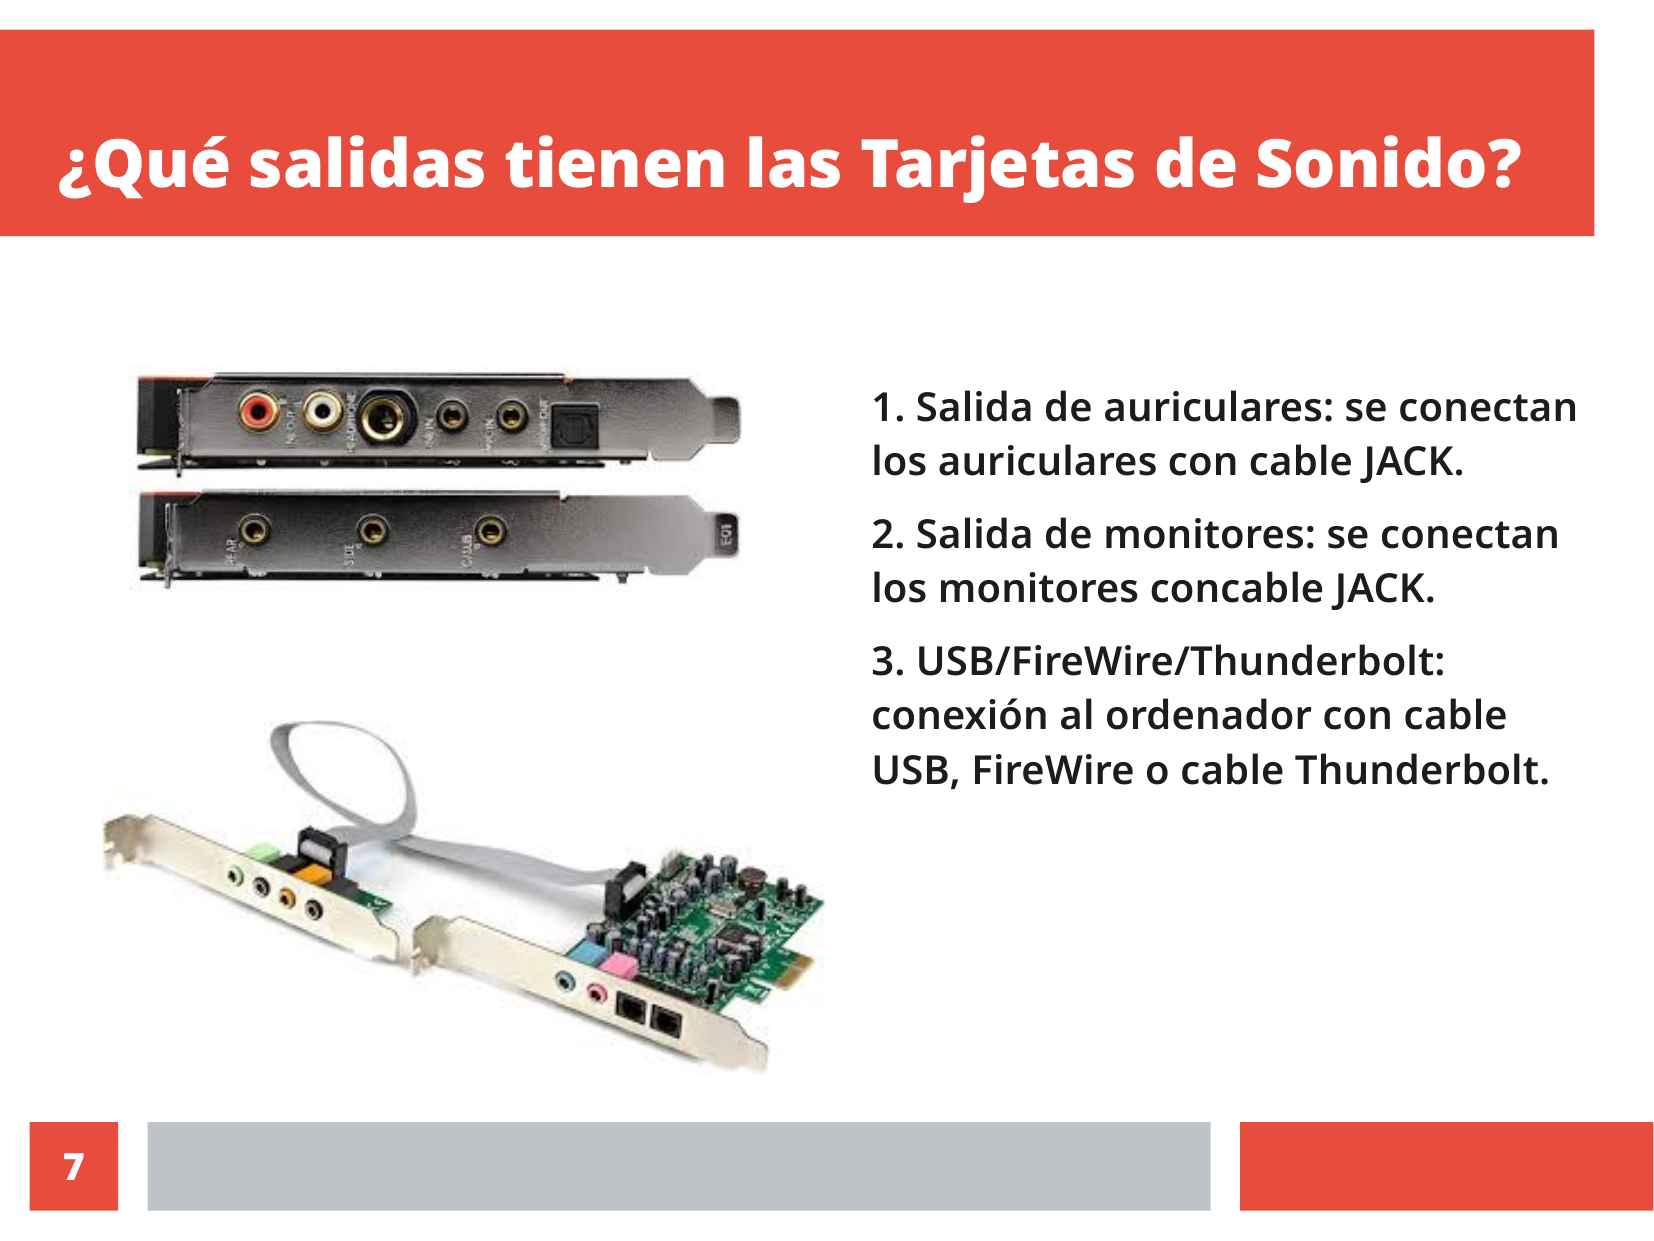

# ¿Qué salidas tienen las Tarjetas de Sonido?
1. Salida de auriculares: se conectan los auriculares con cable JACK.
2. Salida de monitores: se conectan los monitores concable JACK.
3. USB/FireWire/Thunderbolt: conexión al ordenador con cable USB, FireWire o cable Thunderbolt.
7